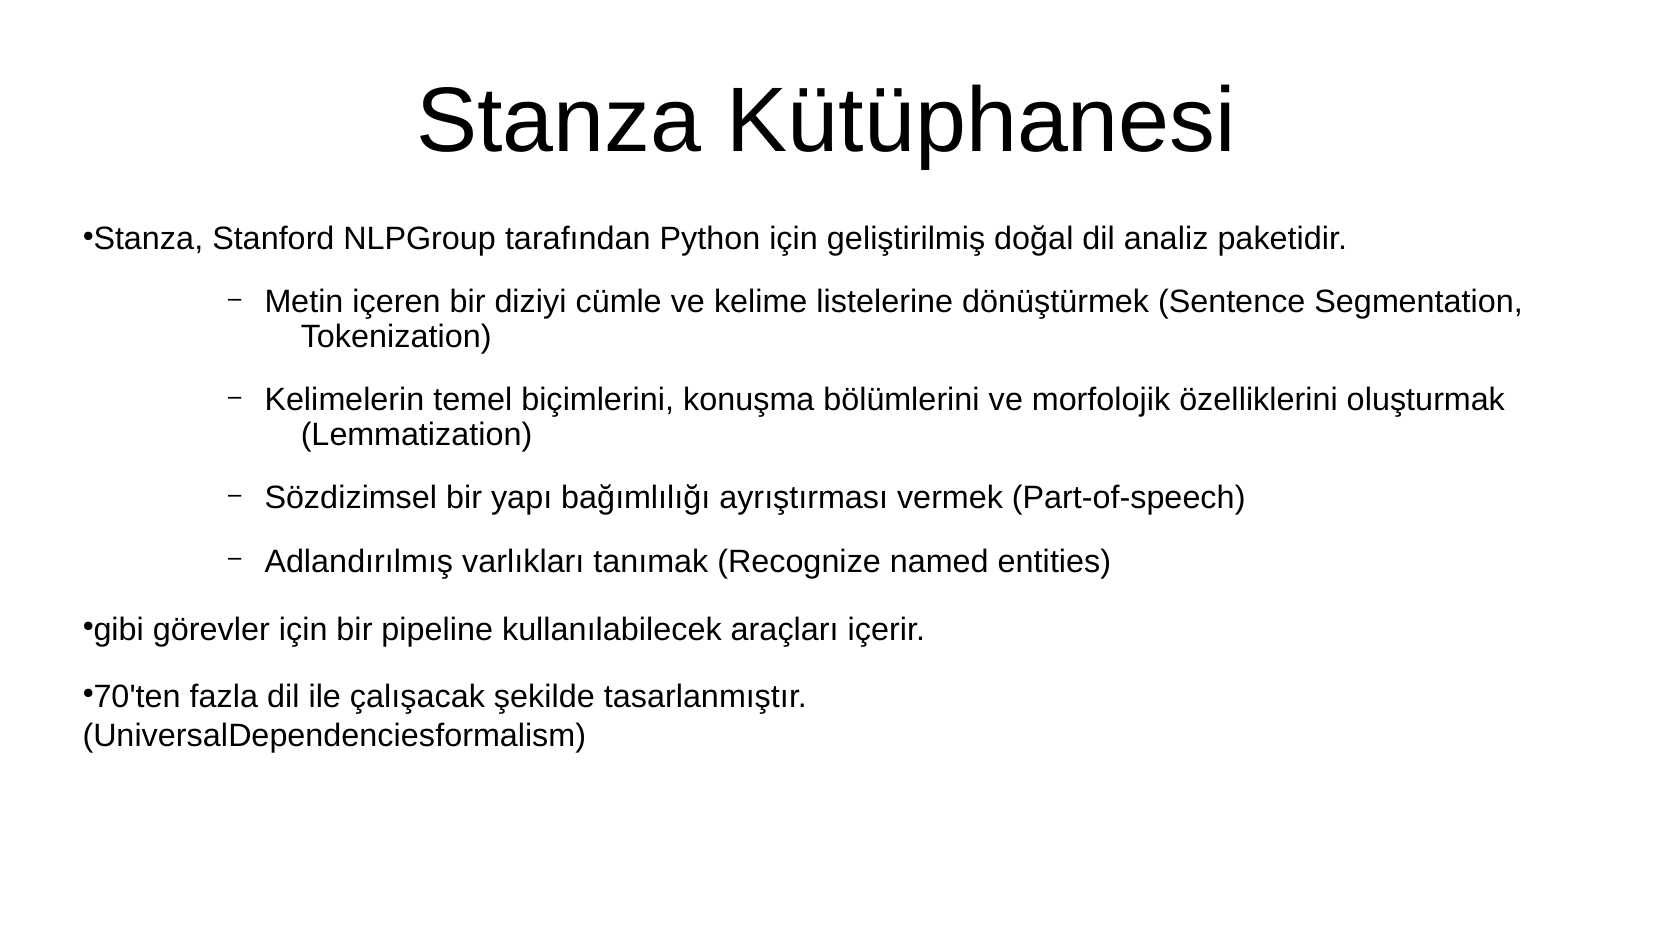

# Stanza Kütüphanesi
Stanza, Stanford NLPGroup tarafından Python için geliştirilmiş doğal dil analiz paketidir.
Metin içeren bir diziyi cümle ve kelime listelerine dönüştürmek (Sentence Segmentation, Tokenization)
Kelimelerin temel biçimlerini, konuşma bölümlerini ve morfolojik özelliklerini oluşturmak (Lemmatization)
Sözdizimsel bir yapı bağımlılığı ayrıştırması vermek (Part-of-speech)
Adlandırılmış varlıkları tanımak (Recognize named entities)
gibi görevler için bir pipeline kullanılabilecek araçları içerir.
70'ten fazla dil ile çalışacak şekilde tasarlanmıştır.
(UniversalDependenciesformalism)